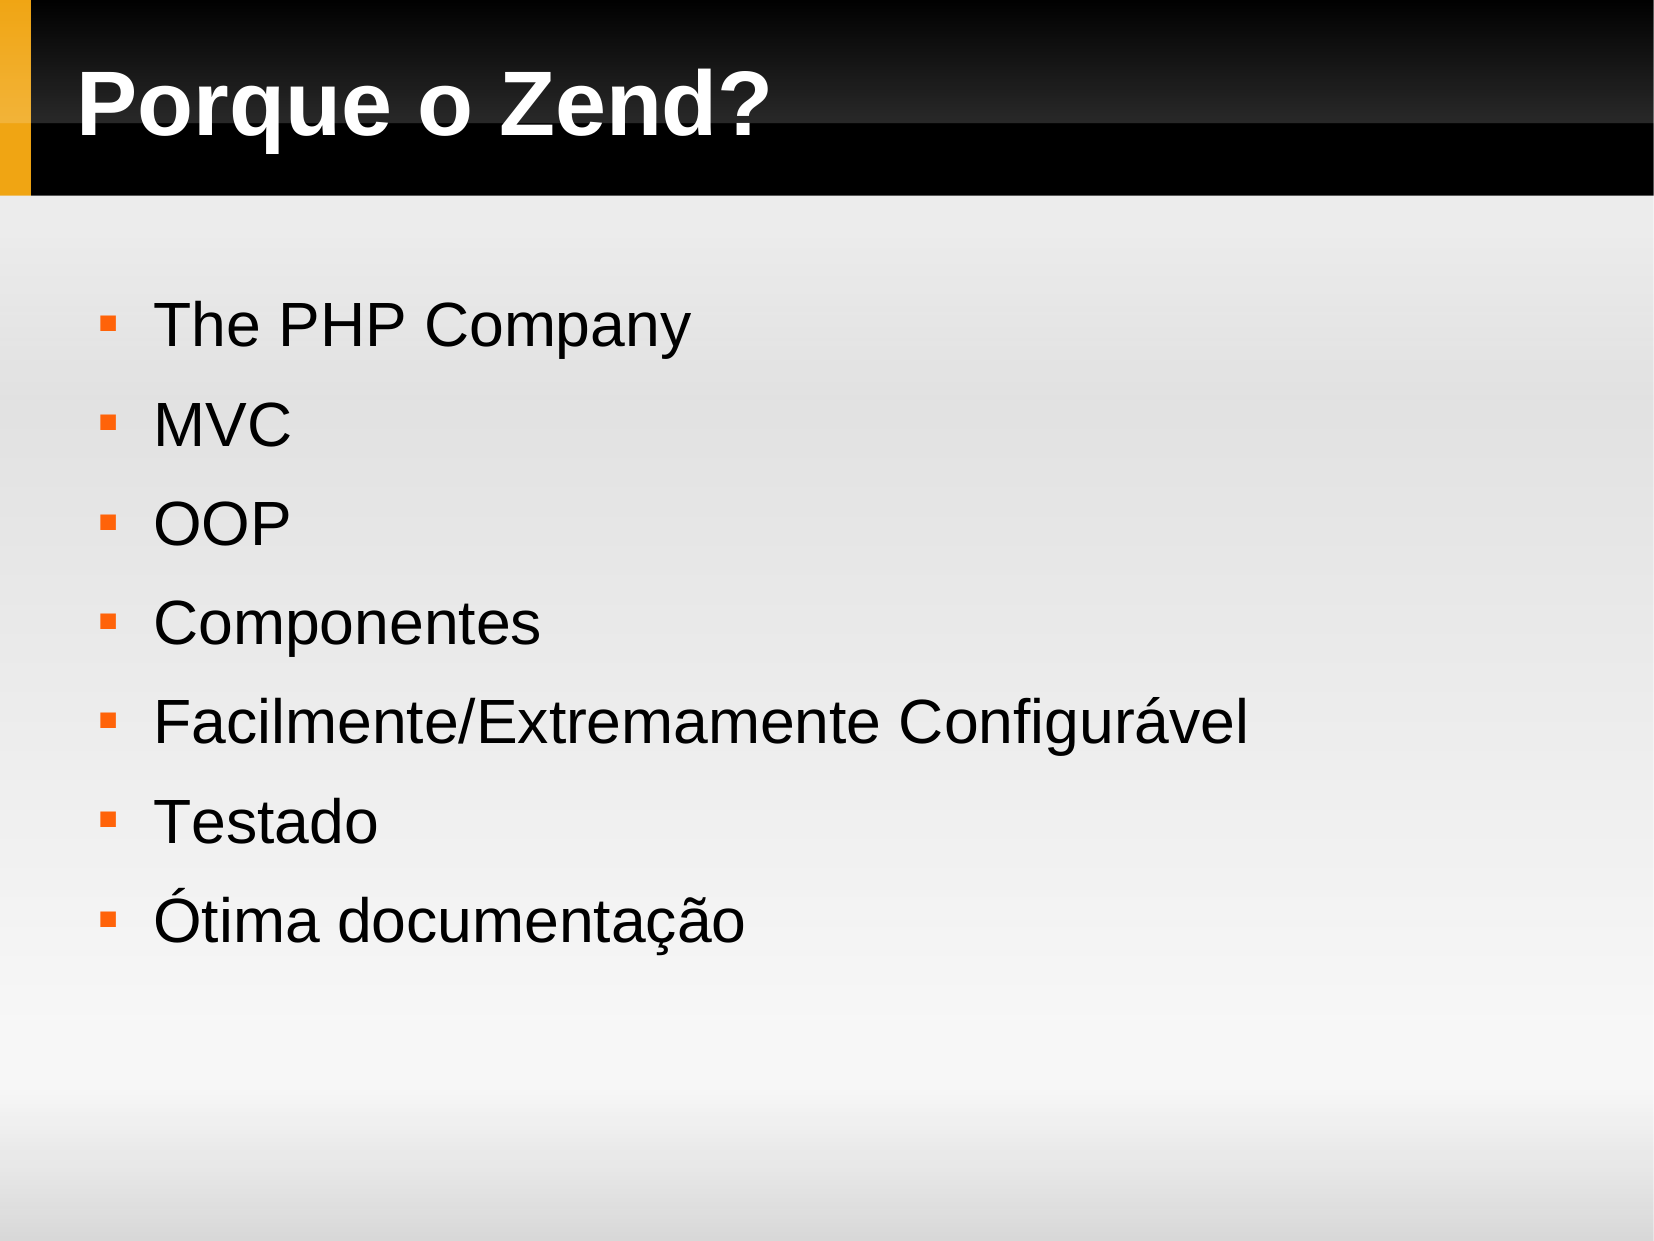

# Porque o Zend?
The PHP Company
MVC
OOP
Componentes
Facilmente/Extremamente Configurável
Testado
Ótima documentação